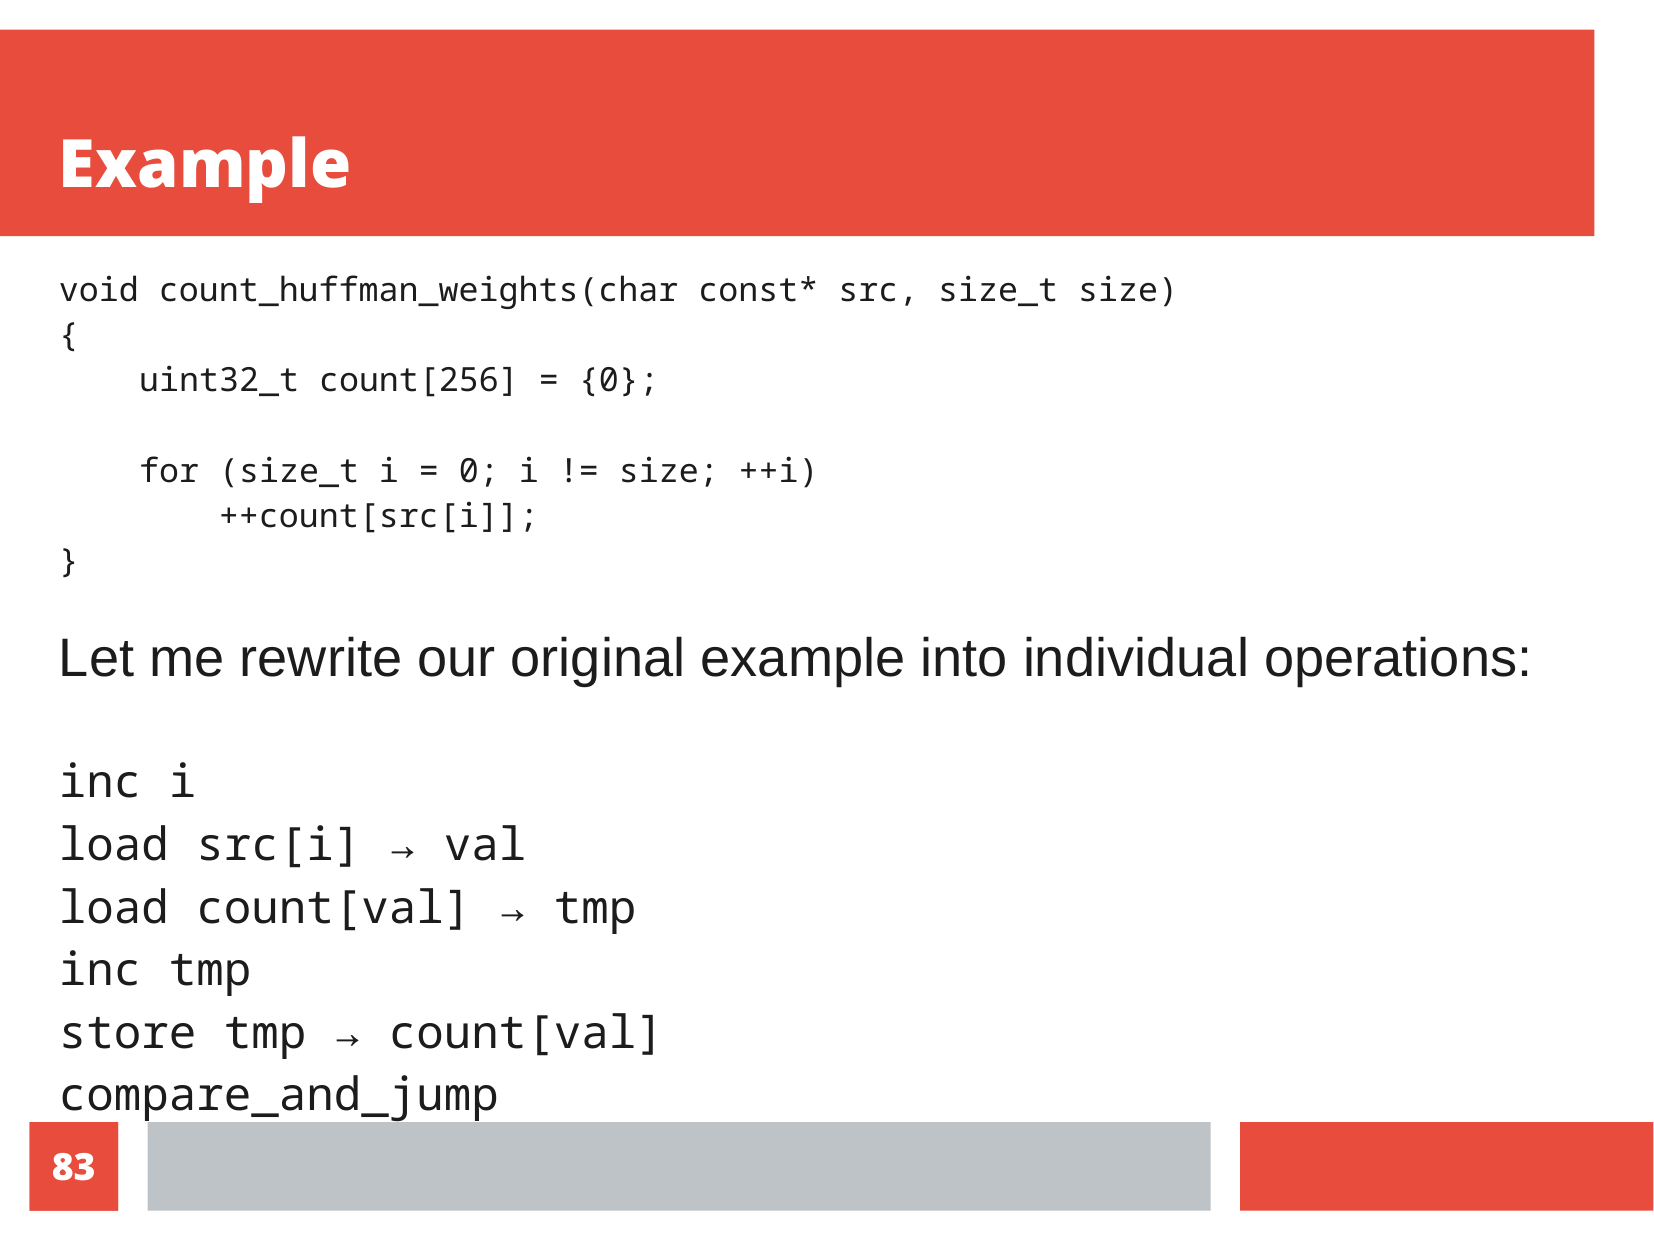

# Example
void count_huffman_weights(char const* src, size_t size)
{
 uint32_t count[256] = {0};
 for (size_t i = 0; i != size; ++i)
 ++count[src[i]];
}
Let me rewrite our original example into individual operations:
inc i
load src[i] → val
load count[val] → tmp
inc tmp
store tmp → count[val]
compare_and_jump
83